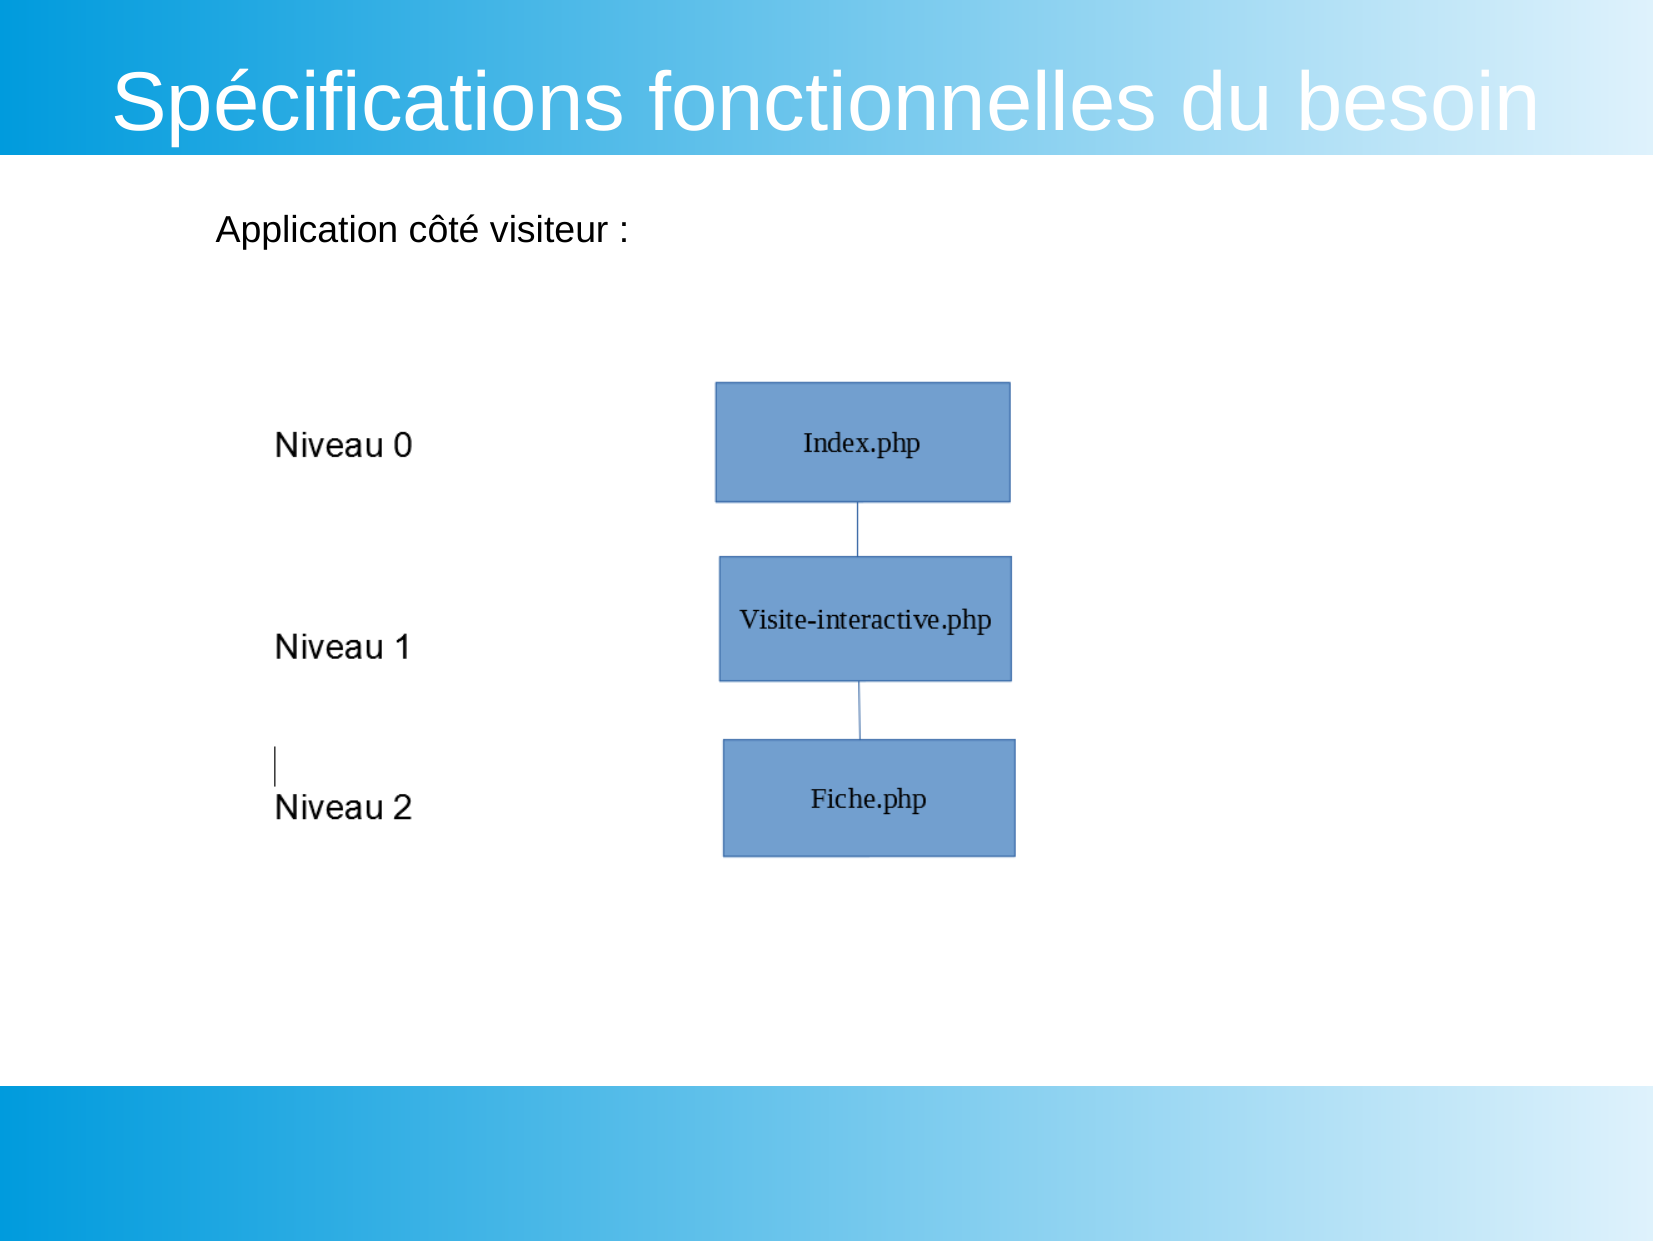

# Spécifications fonctionnelles du besoin
Application côté visiteur :